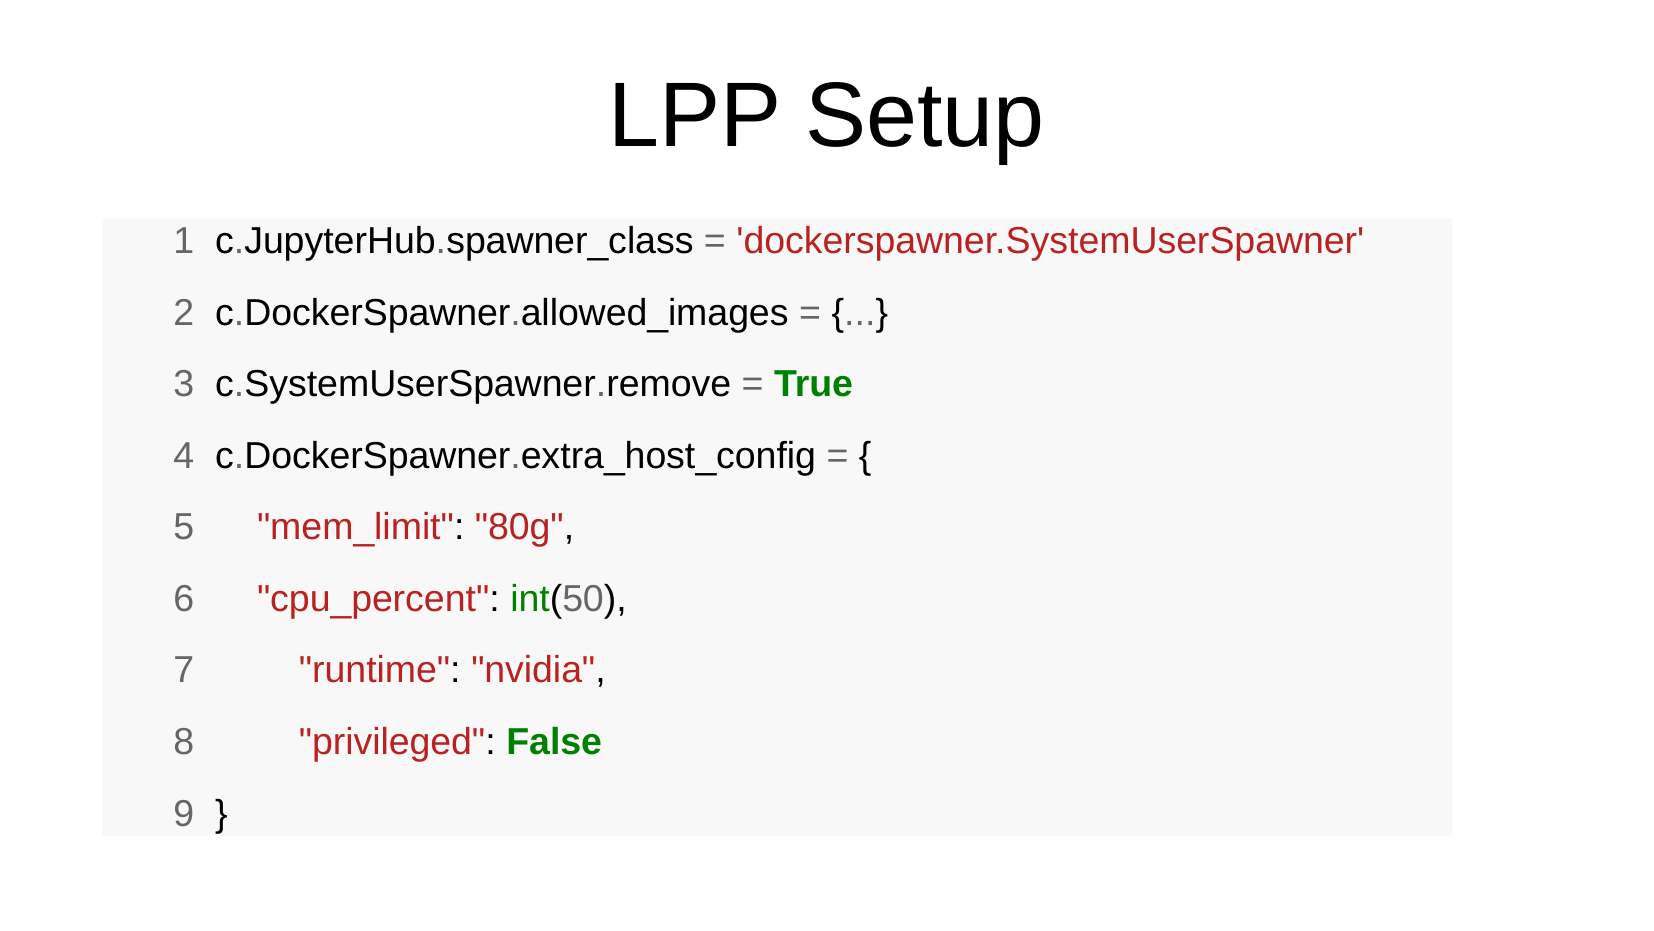

# LPP Setup
1 c.JupyterHub.spawner_class = 'dockerspawner.SystemUserSpawner'
2 c.DockerSpawner.allowed_images = {...}
3 c.SystemUserSpawner.remove = True
4 c.DockerSpawner.extra_host_config = {
5 "mem_limit": "80g",
6 "cpu_percent": int(50),
7 "runtime": "nvidia",
8 "privileged": False
9 }